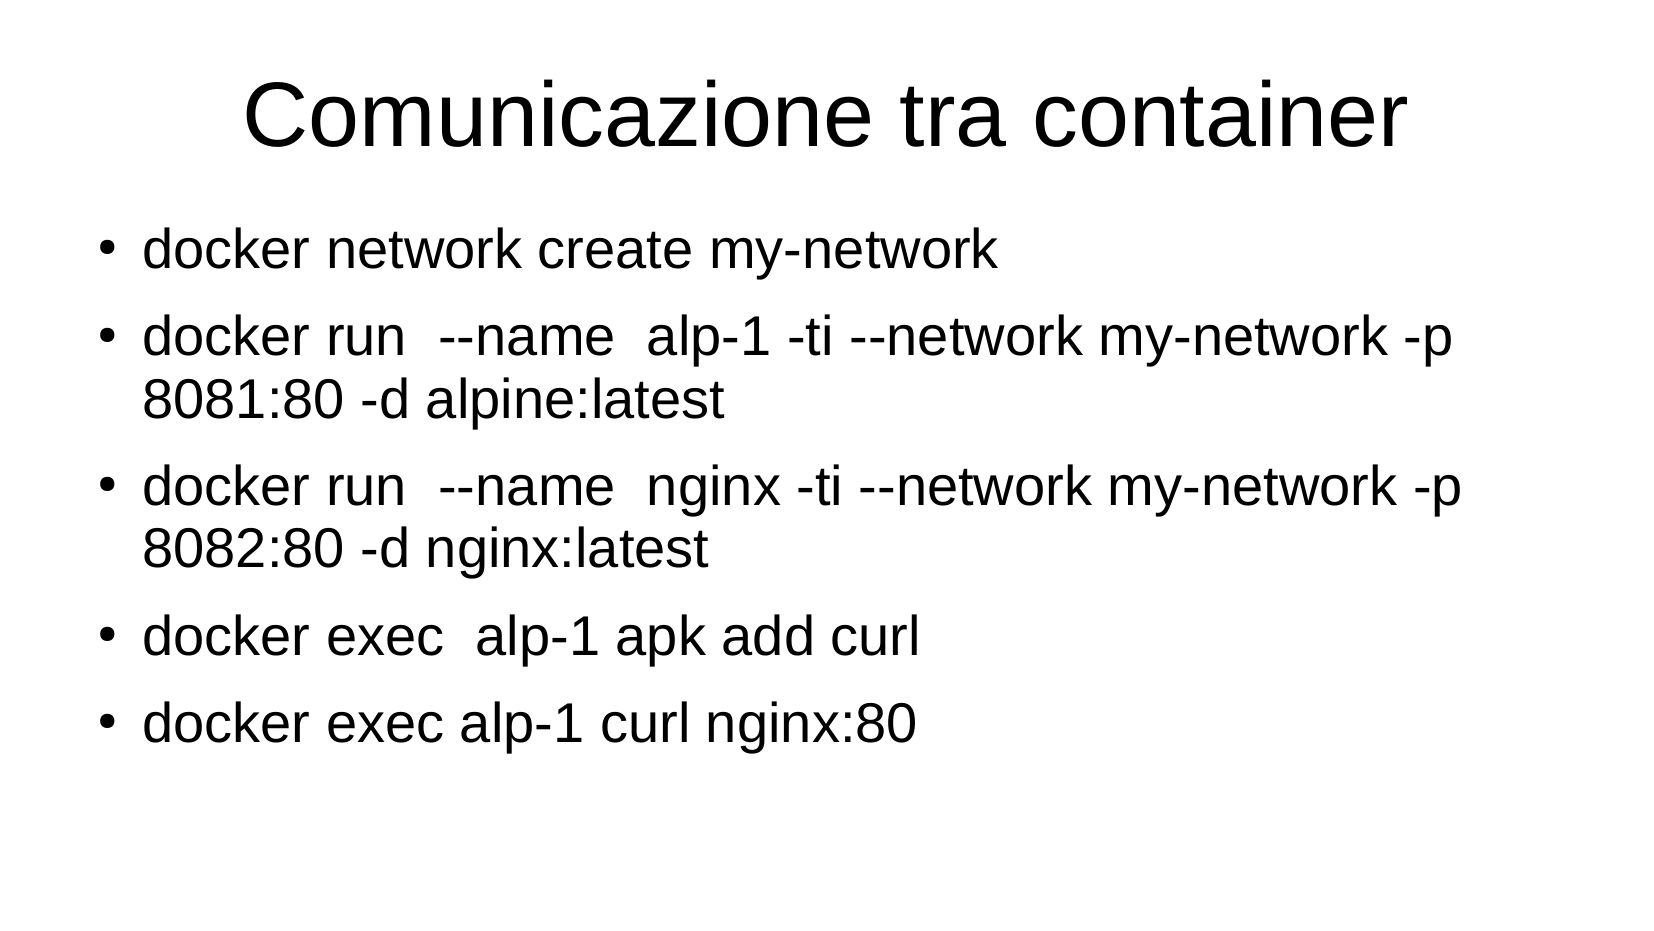

# Comunicazione tra container
docker network create my-network
docker run --name alp-1 -ti --network my-network -p 8081:80 -d alpine:latest
docker run --name nginx -ti --network my-network -p 8082:80 -d nginx:latest
docker exec alp-1 apk add curl
docker exec alp-1 curl nginx:80